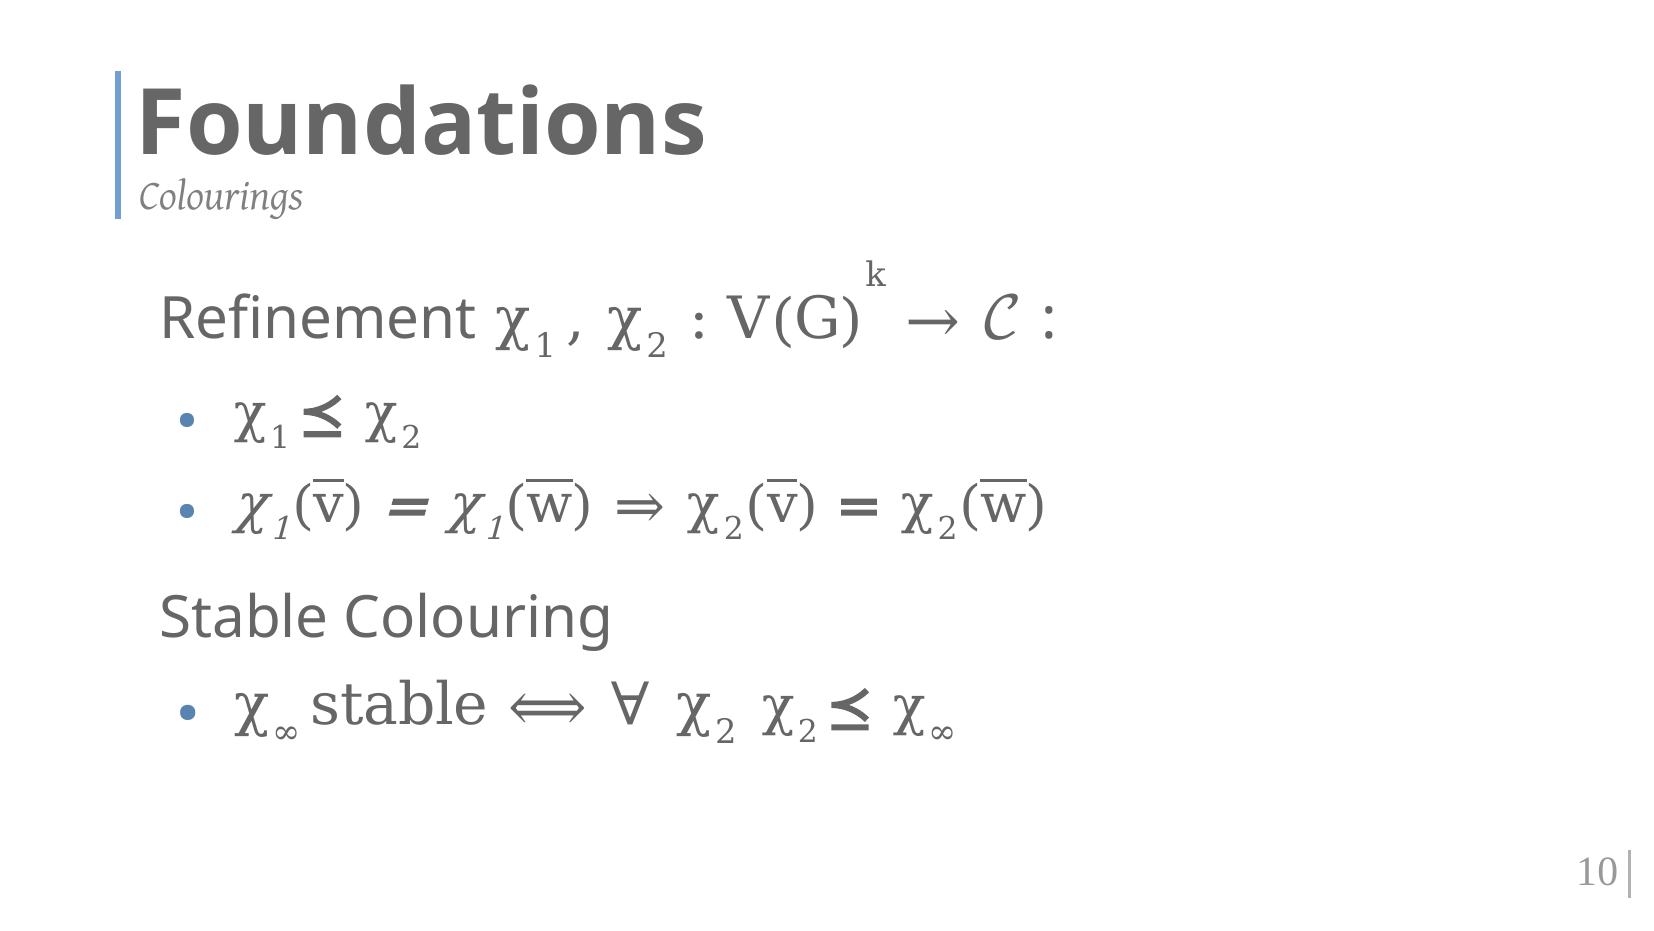

# Foundations
Colourings
Refinement χ1 , χ2 : V(G)k → 𝒞 :
χ1 ⪯ χ2
χ1(v) = χ1(w) ⇒ χ2(v) = χ2(w)
Stable Colouring
χ∞ stable ⟺ ∀ χ2 χ2 ⪯ χ∞
10